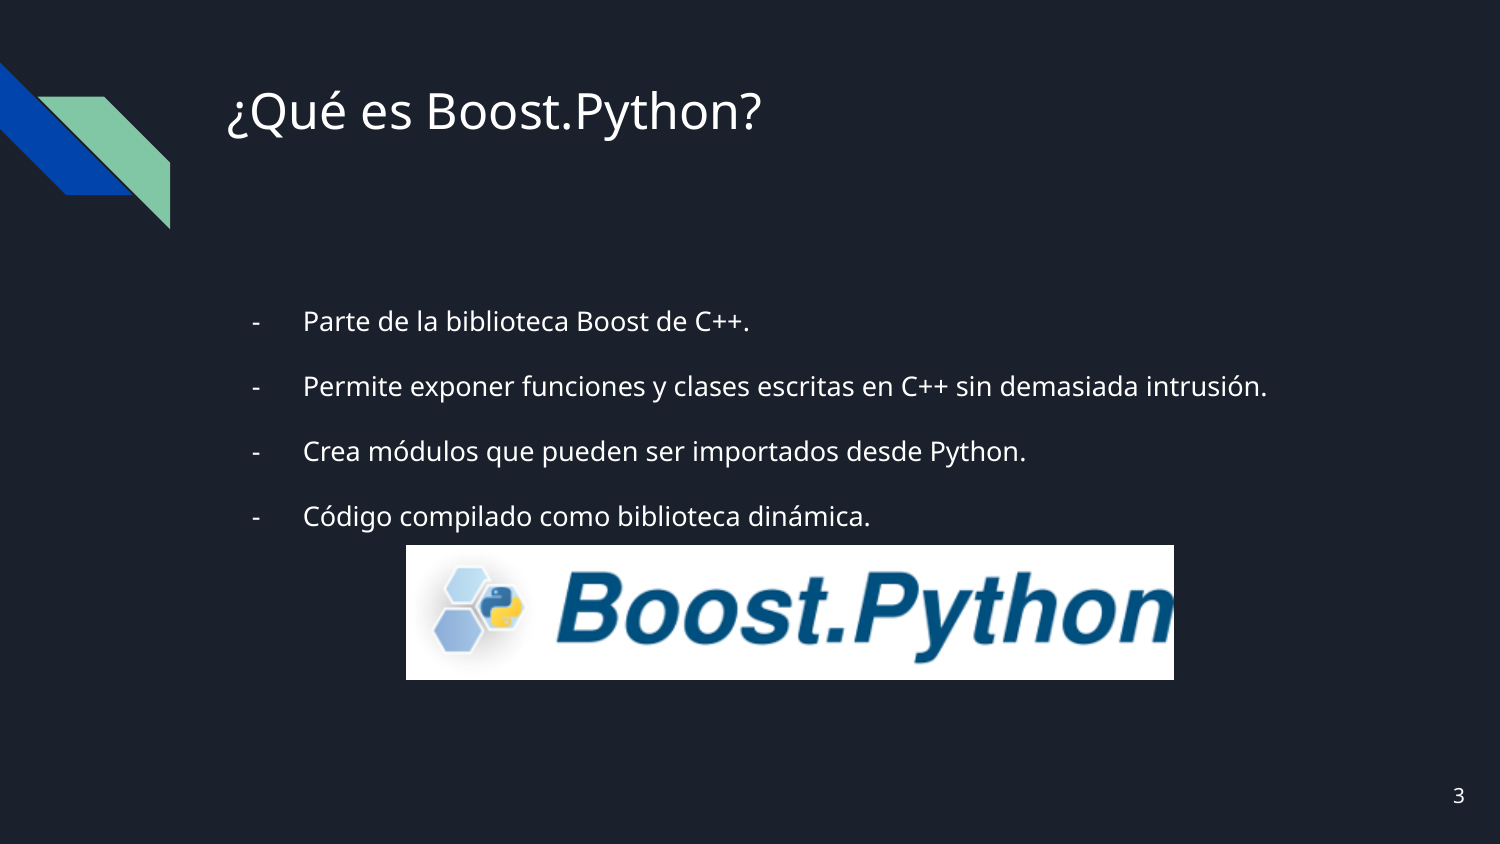

# ¿Qué es Boost.Python?
Parte de la biblioteca Boost de C++.
Permite exponer funciones y clases escritas en C++ sin demasiada intrusión.
Crea módulos que pueden ser importados desde Python.
Código compilado como biblioteca dinámica.